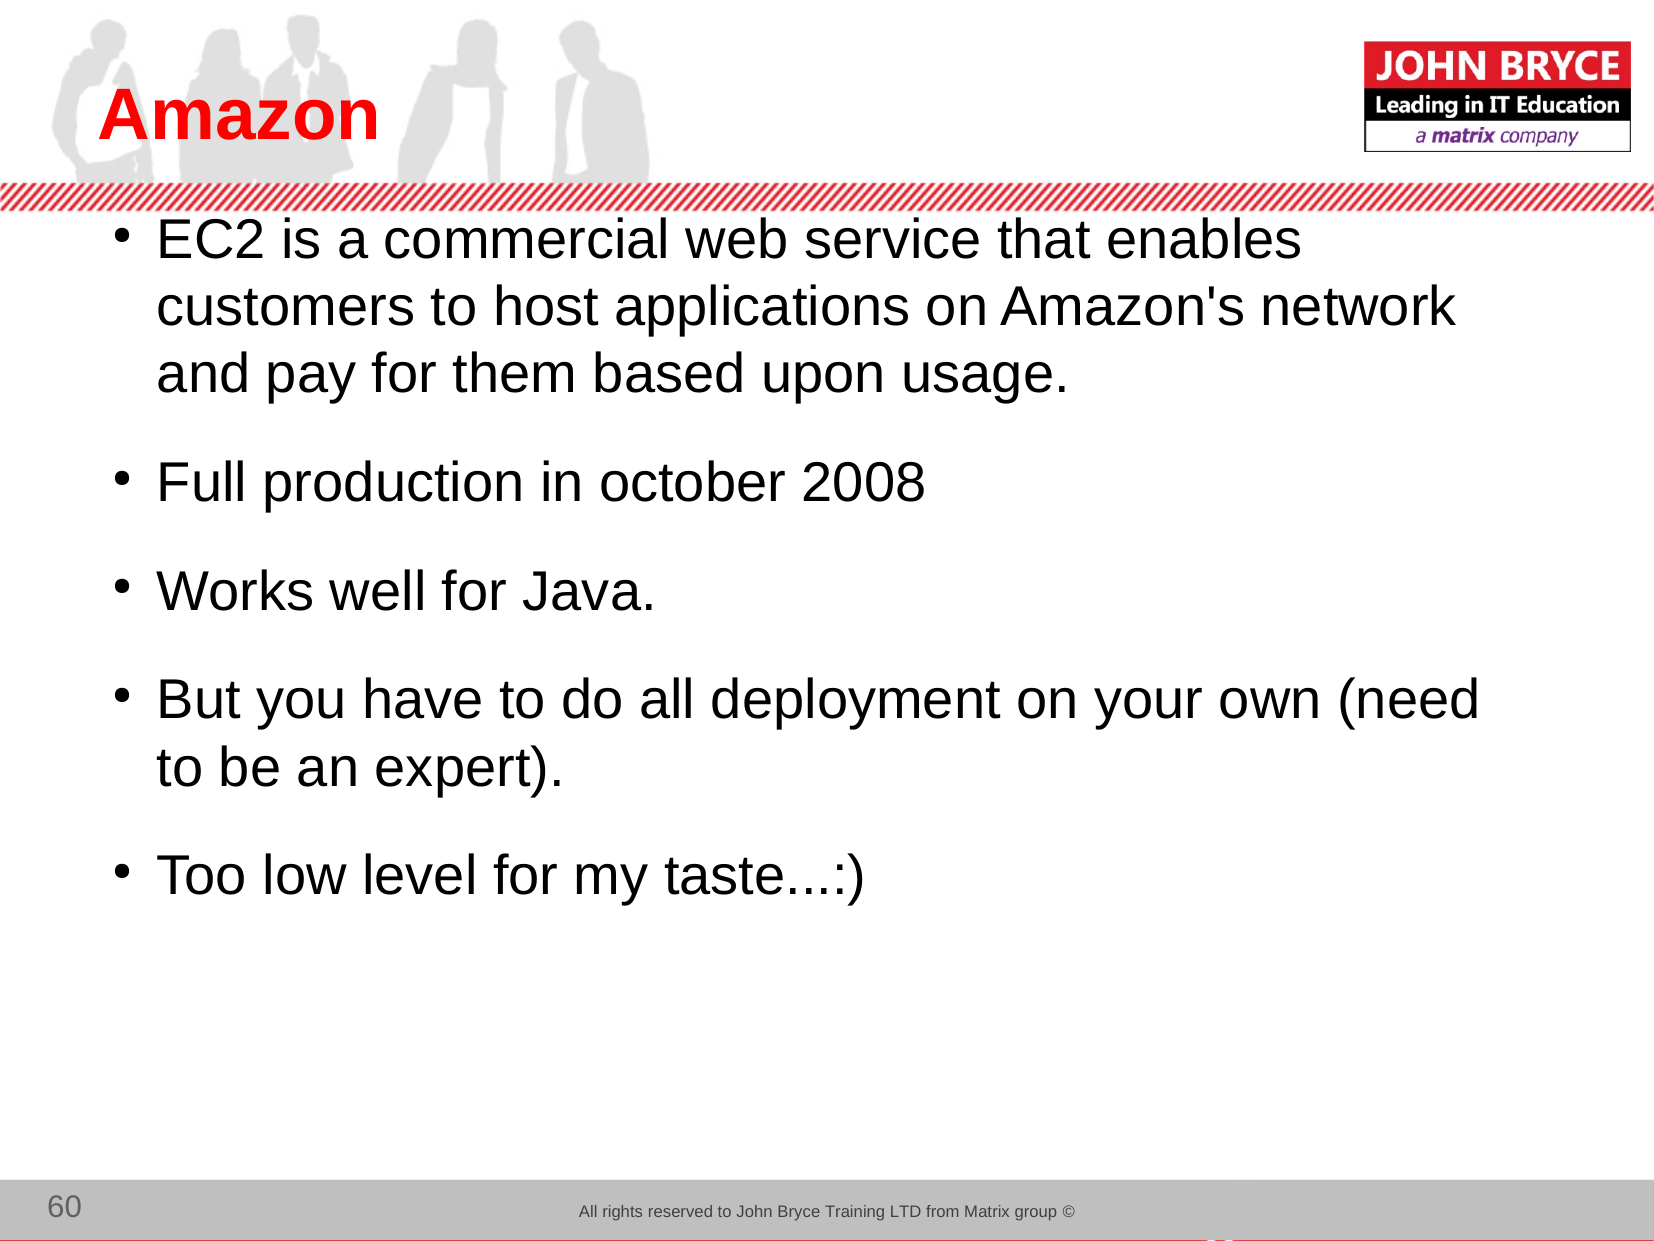

# Amazon
EC2 is a commercial web service that enables customers to host applications on Amazon's network and pay for them based upon usage.
Full production in october 2008
Works well for Java.
But you have to do all deployment on your own (need to be an expert).
Too low level for my taste...:)